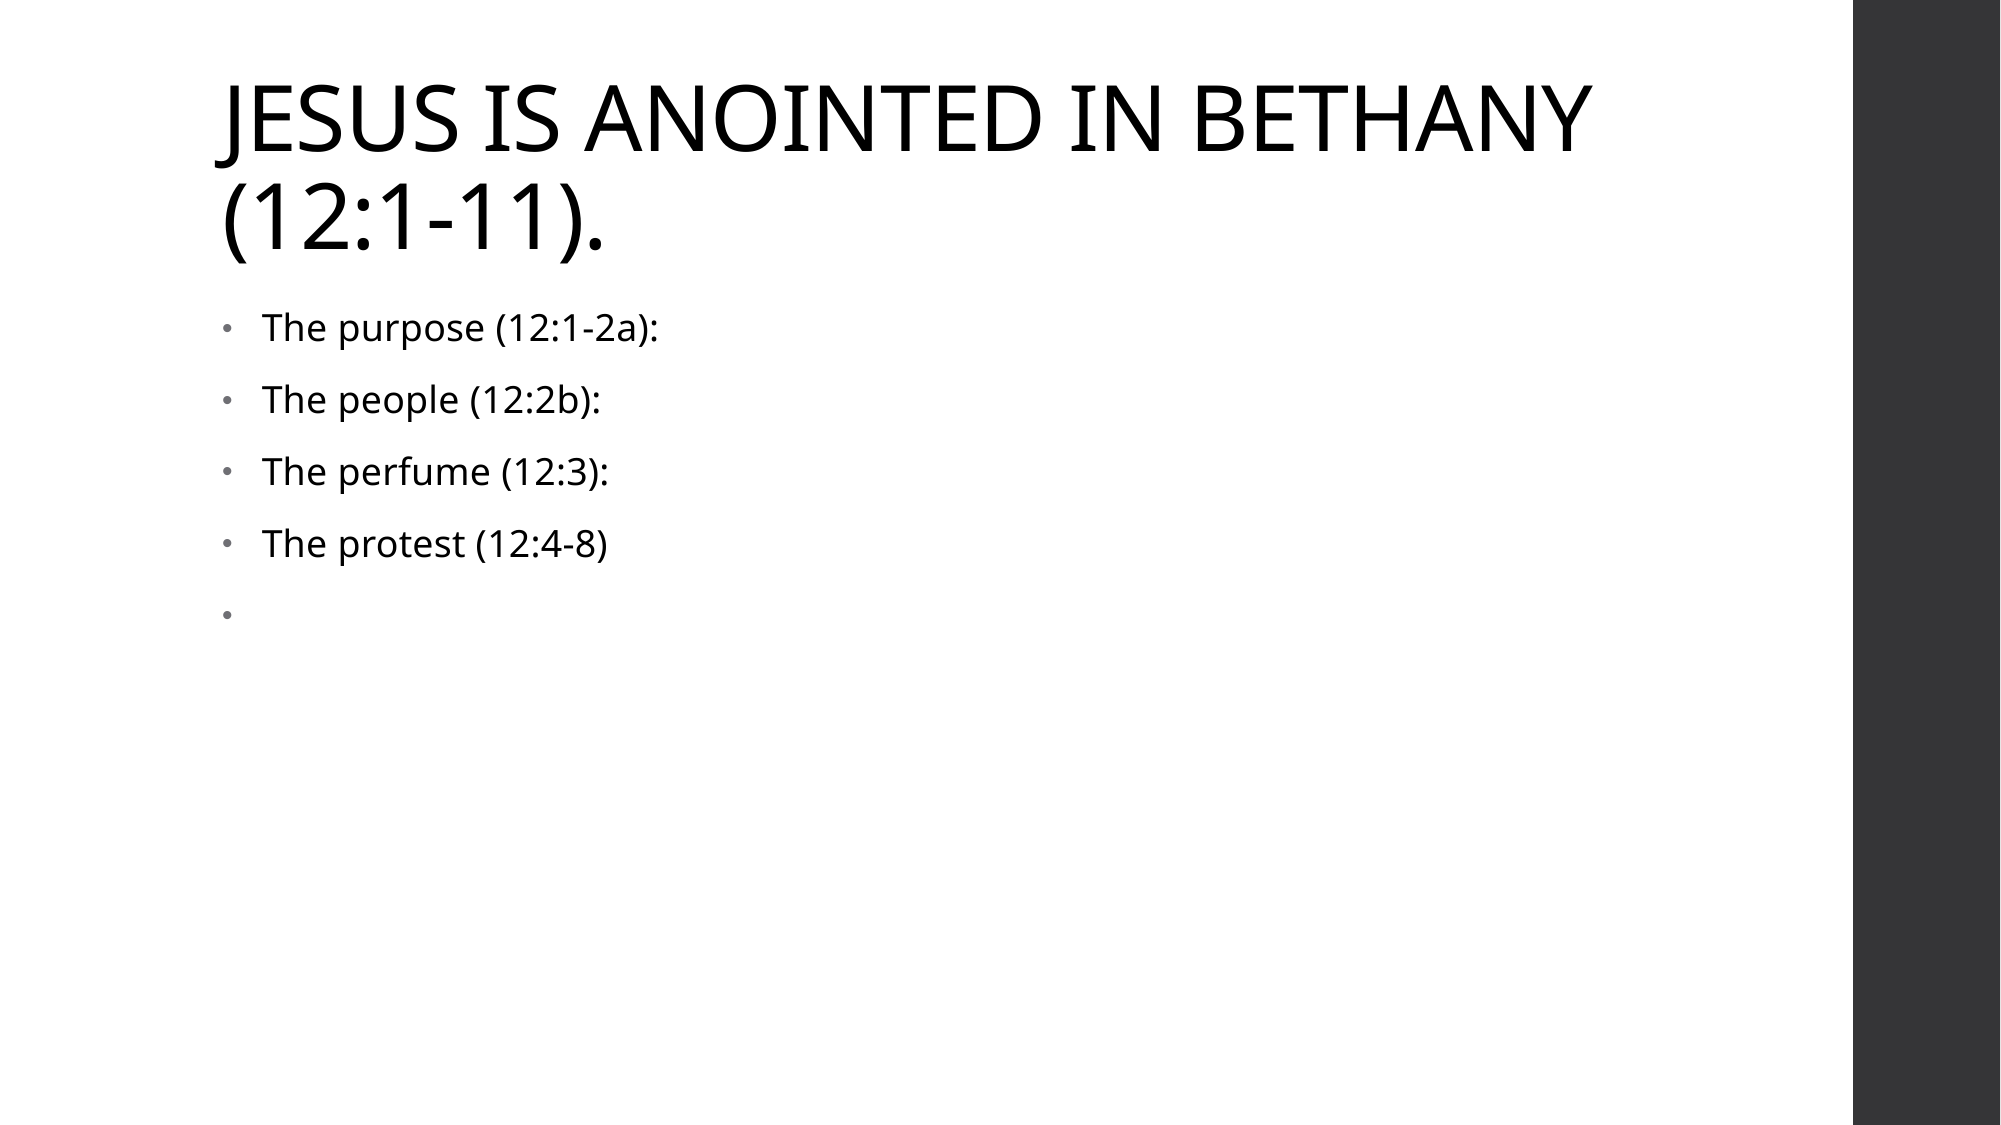

# JESUS IS ANOINTED IN BETHANY (12:1-11).
 The purpose (12:1-2a):
 The people (12:2b):
 The perfume (12:3):
 The protest (12:4-8)